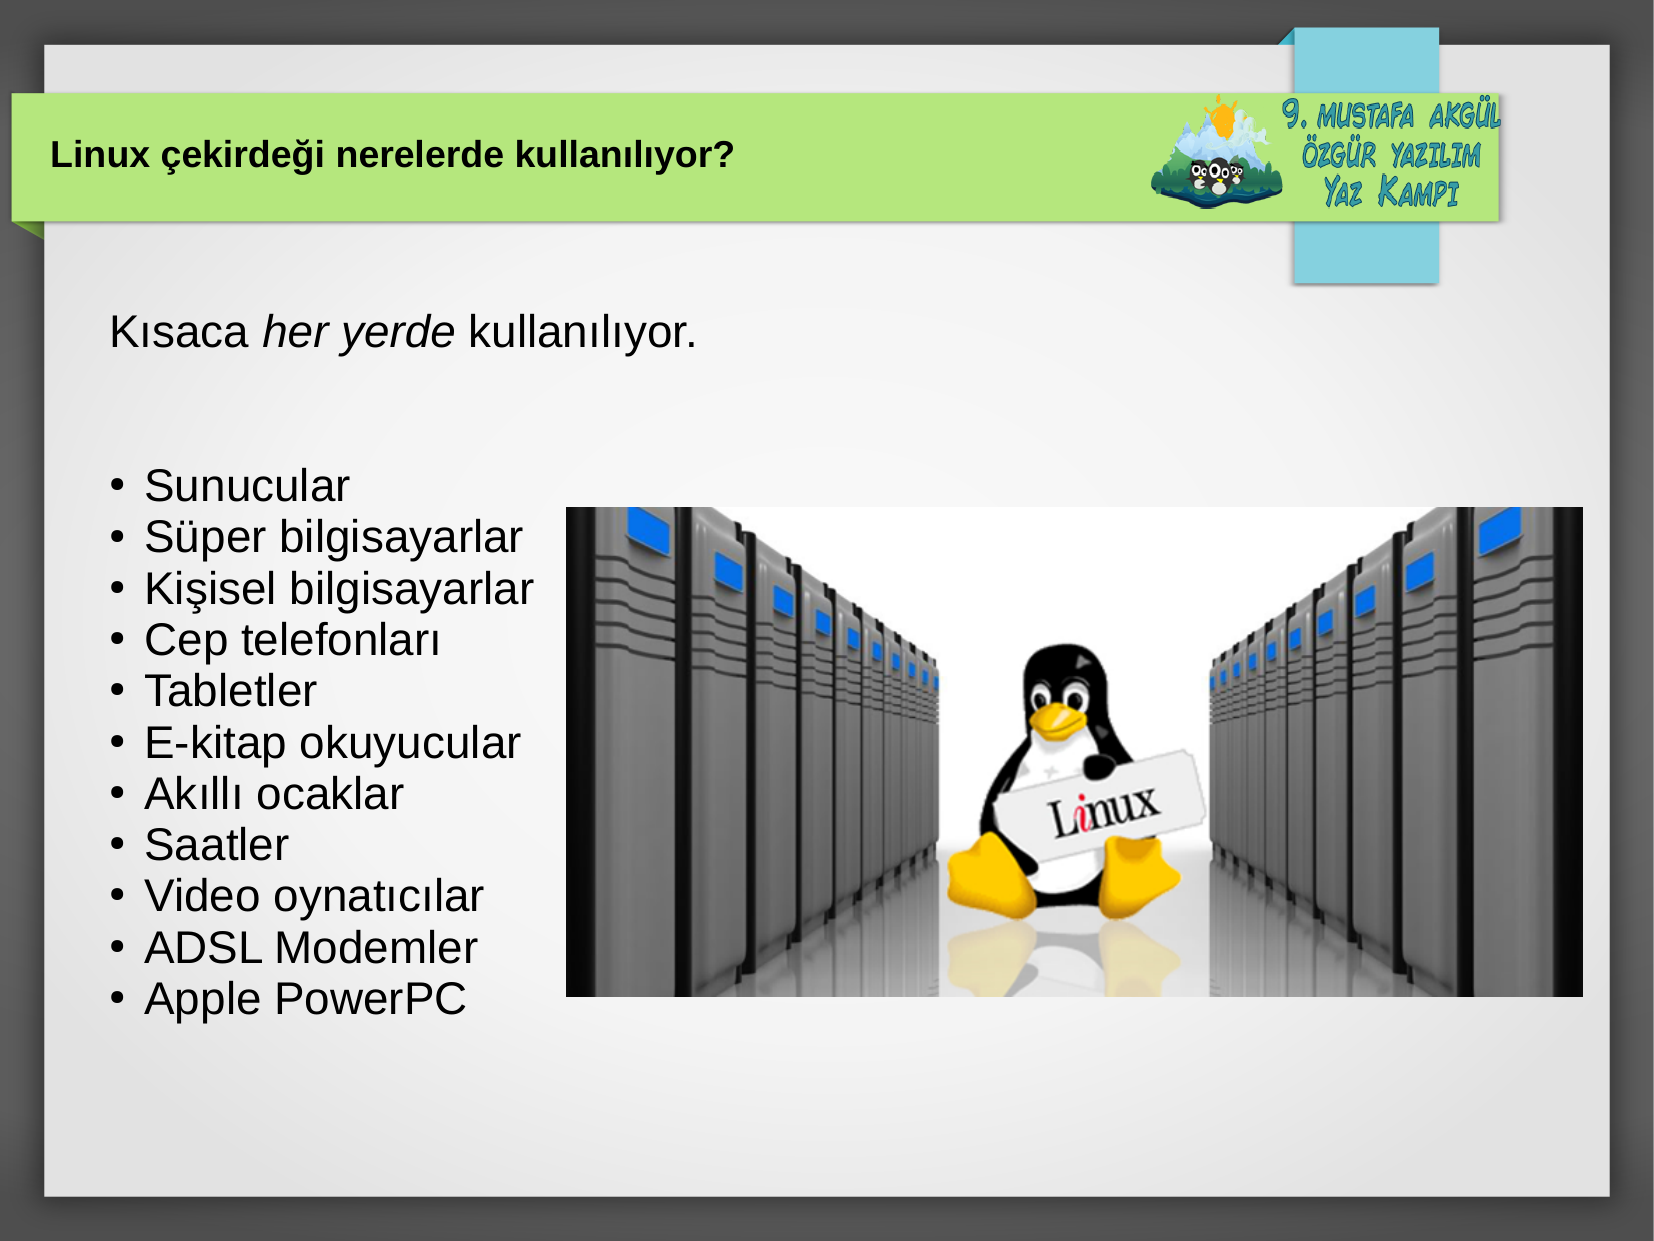

Linux çekirdeği nerelerde kullanılıyor?
Kısaca her yerde kullanılıyor.
Sunucular
Süper bilgisayarlar
Kişisel bilgisayarlar
Cep telefonları
Tabletler
E-kitap okuyucular
Akıllı ocaklar
Saatler
Video oynatıcılar
ADSL Modemler
Apple PowerPC